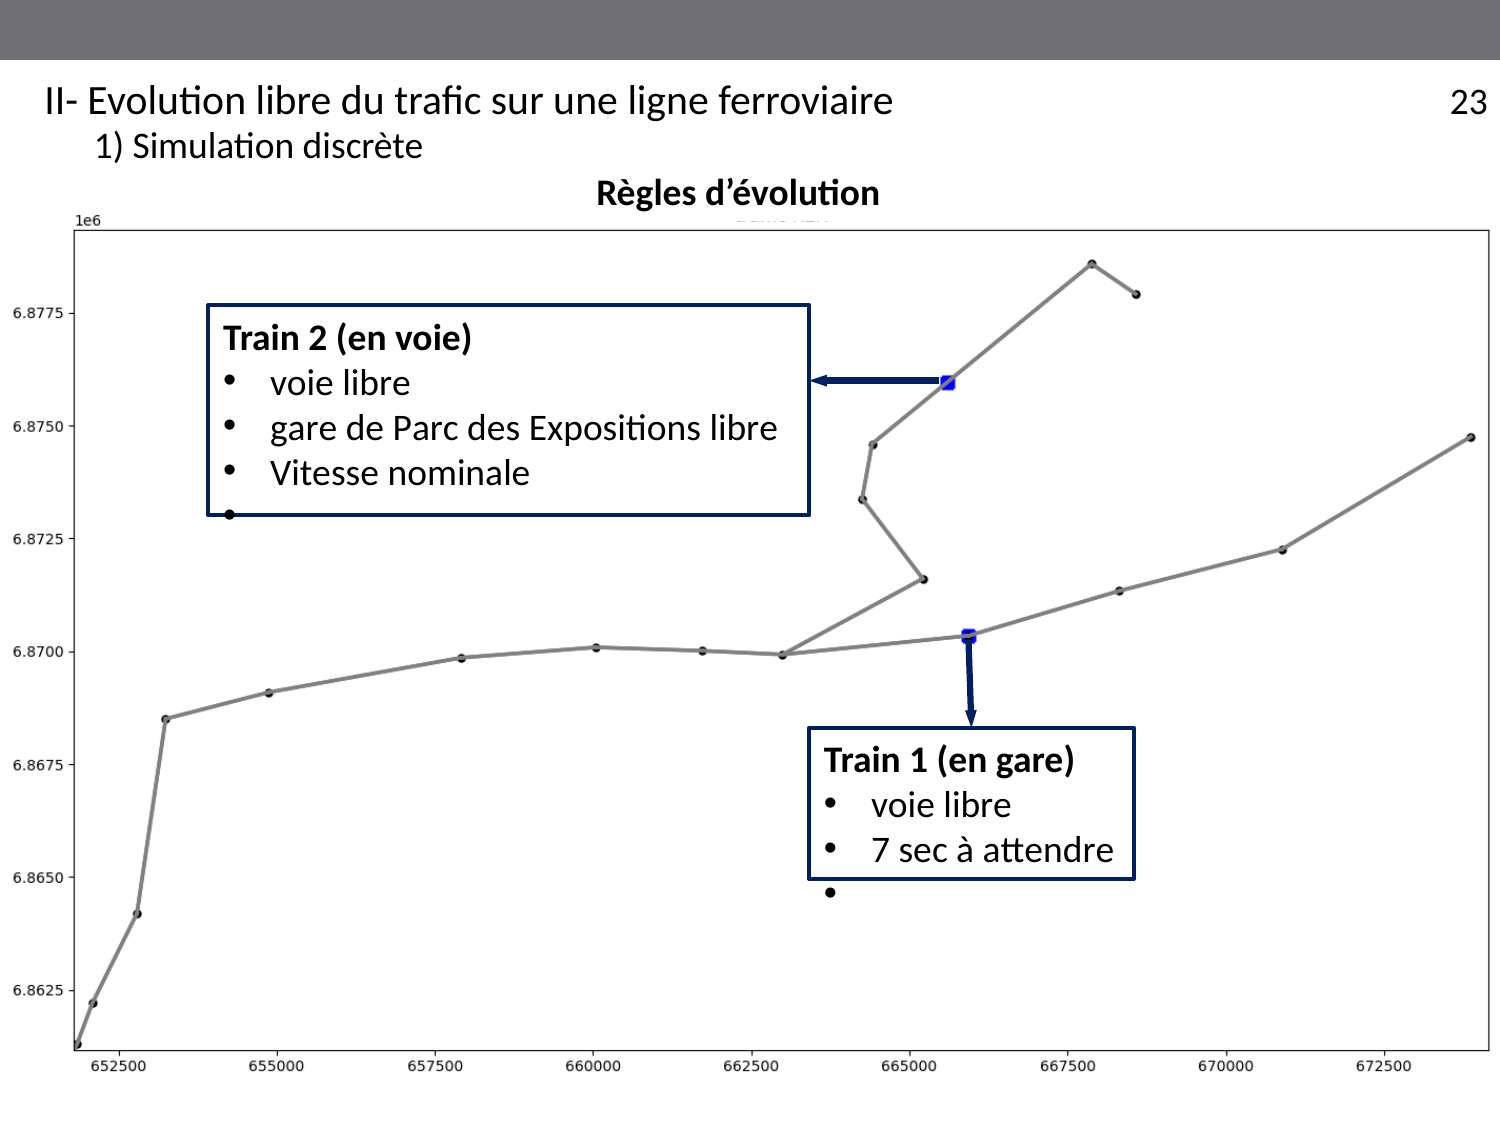

II- Evolution libre du trafic sur une ligne ferroviaire
23
1) Simulation discrète
Règles d’évolution
Train 2 (en voie)
voie libre
gare de Parc des Expositions libre
Vitesse nominale
Train 1 (en gare)
voie libre
7 sec à attendre